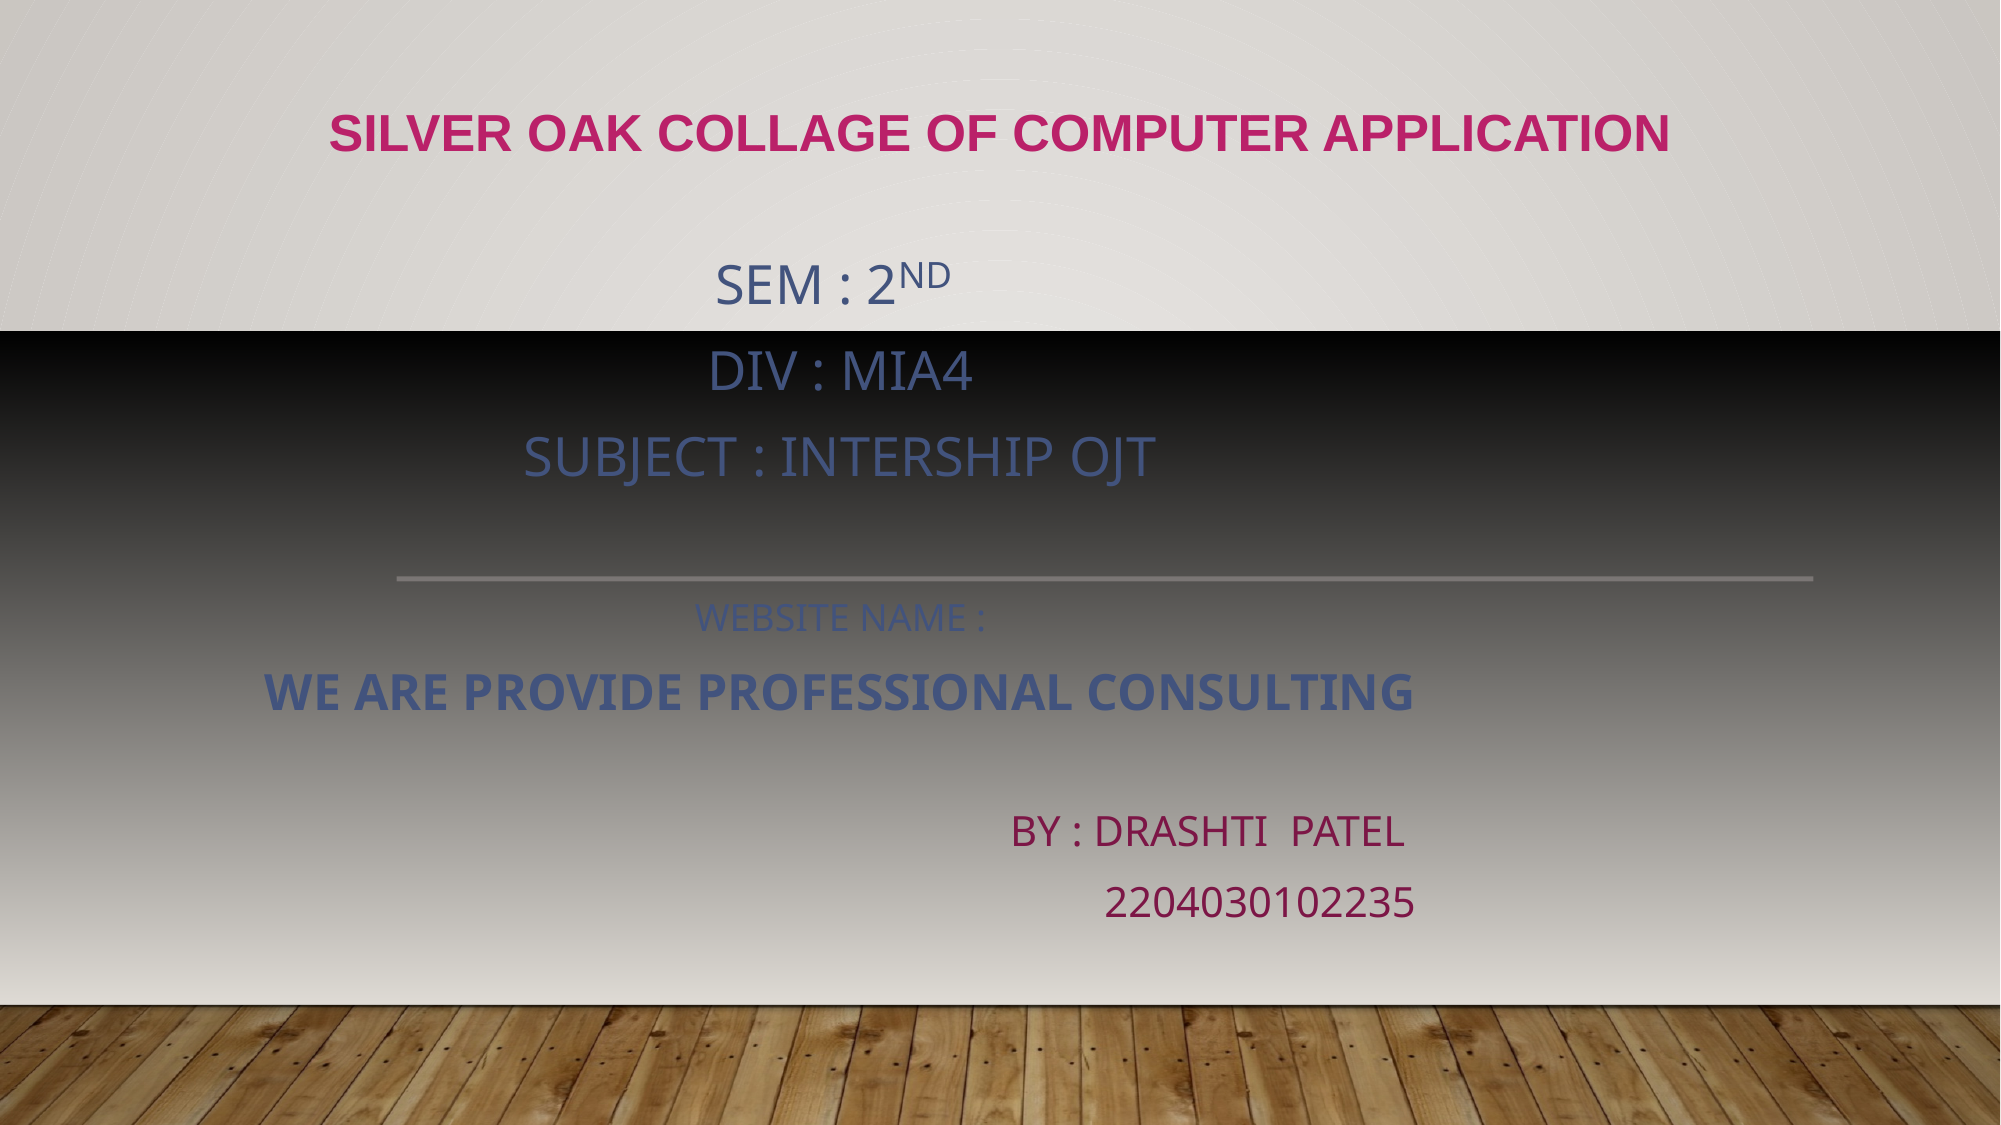

# Silver Oak Collage Of Computer Application
Sem : 2nd
Div : MIA4
Subject : Intership OJT
WEBSITE NAME :
WE ARE PROVIDE PROFESSIONAL CONSULTING
BY : Drashti Patel
2204030102235